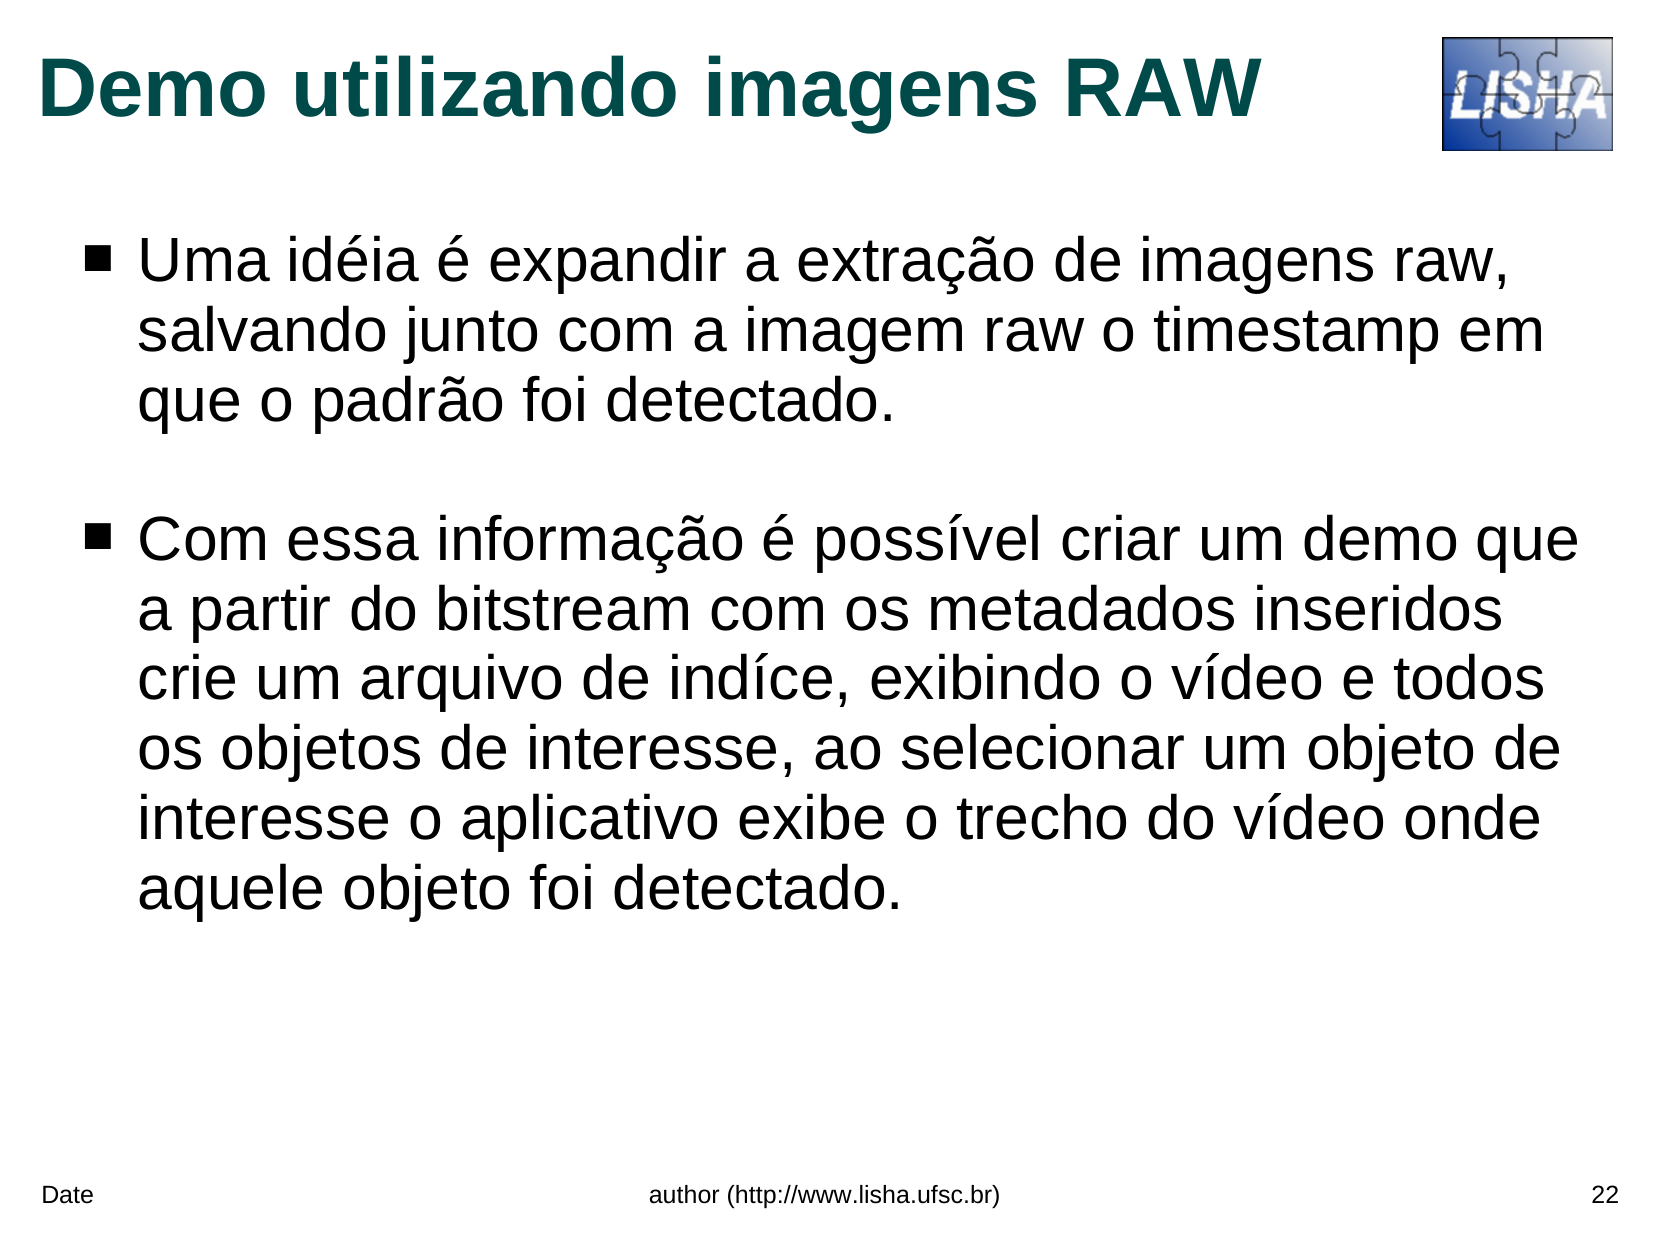

# Demo utilizando imagens RAW
Uma idéia é expandir a extração de imagens raw, salvando junto com a imagem raw o timestamp em que o padrão foi detectado.
Com essa informação é possível criar um demo que a partir do bitstream com os metadados inseridos crie um arquivo de indíce, exibindo o vídeo e todos os objetos de interesse, ao selecionar um objeto de interesse o aplicativo exibe o trecho do vídeo onde aquele objeto foi detectado.